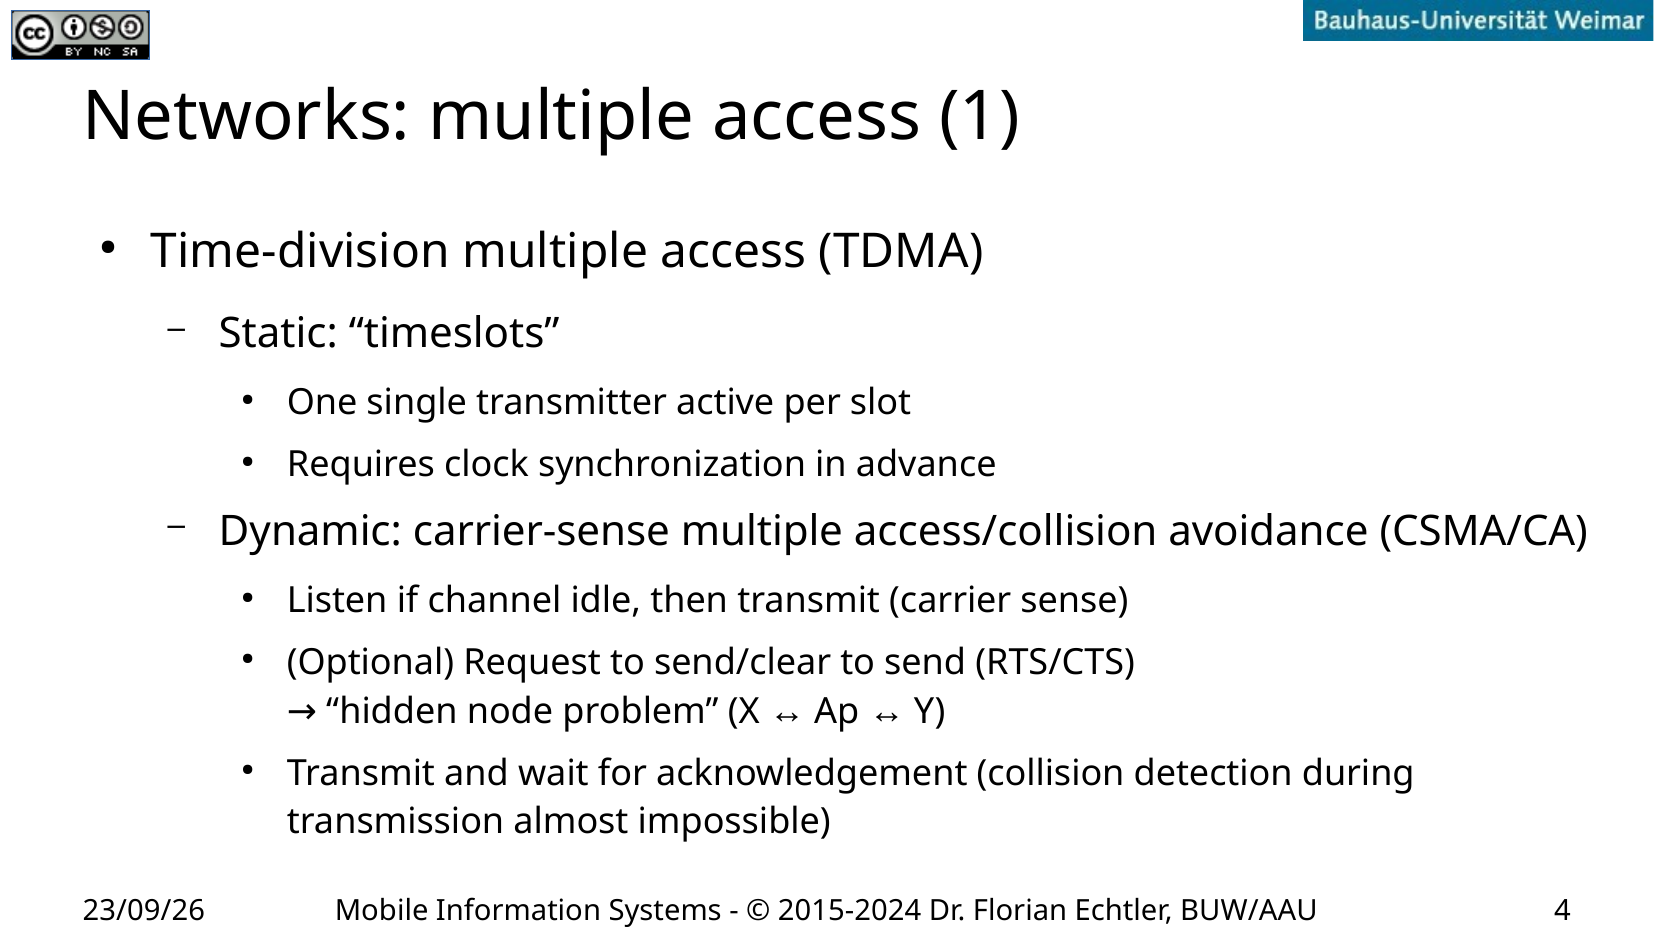

# Networks: multiple access (1)
Time-division multiple access (TDMA)
Static: “timeslots”
One single transmitter active per slot
Requires clock synchronization in advance
Dynamic: carrier-sense multiple access/collision avoidance (CSMA/CA)
Listen if channel idle, then transmit (carrier sense)
(Optional) Request to send/clear to send (RTS/CTS) → “hidden node problem” (X ↔ Ap ↔ Y)
Transmit and wait for acknowledgement (collision detection during transmission almost impossible)
Mobile Information Systems - © 2015-2024 Dr. Florian Echtler, BUW/AAU
4